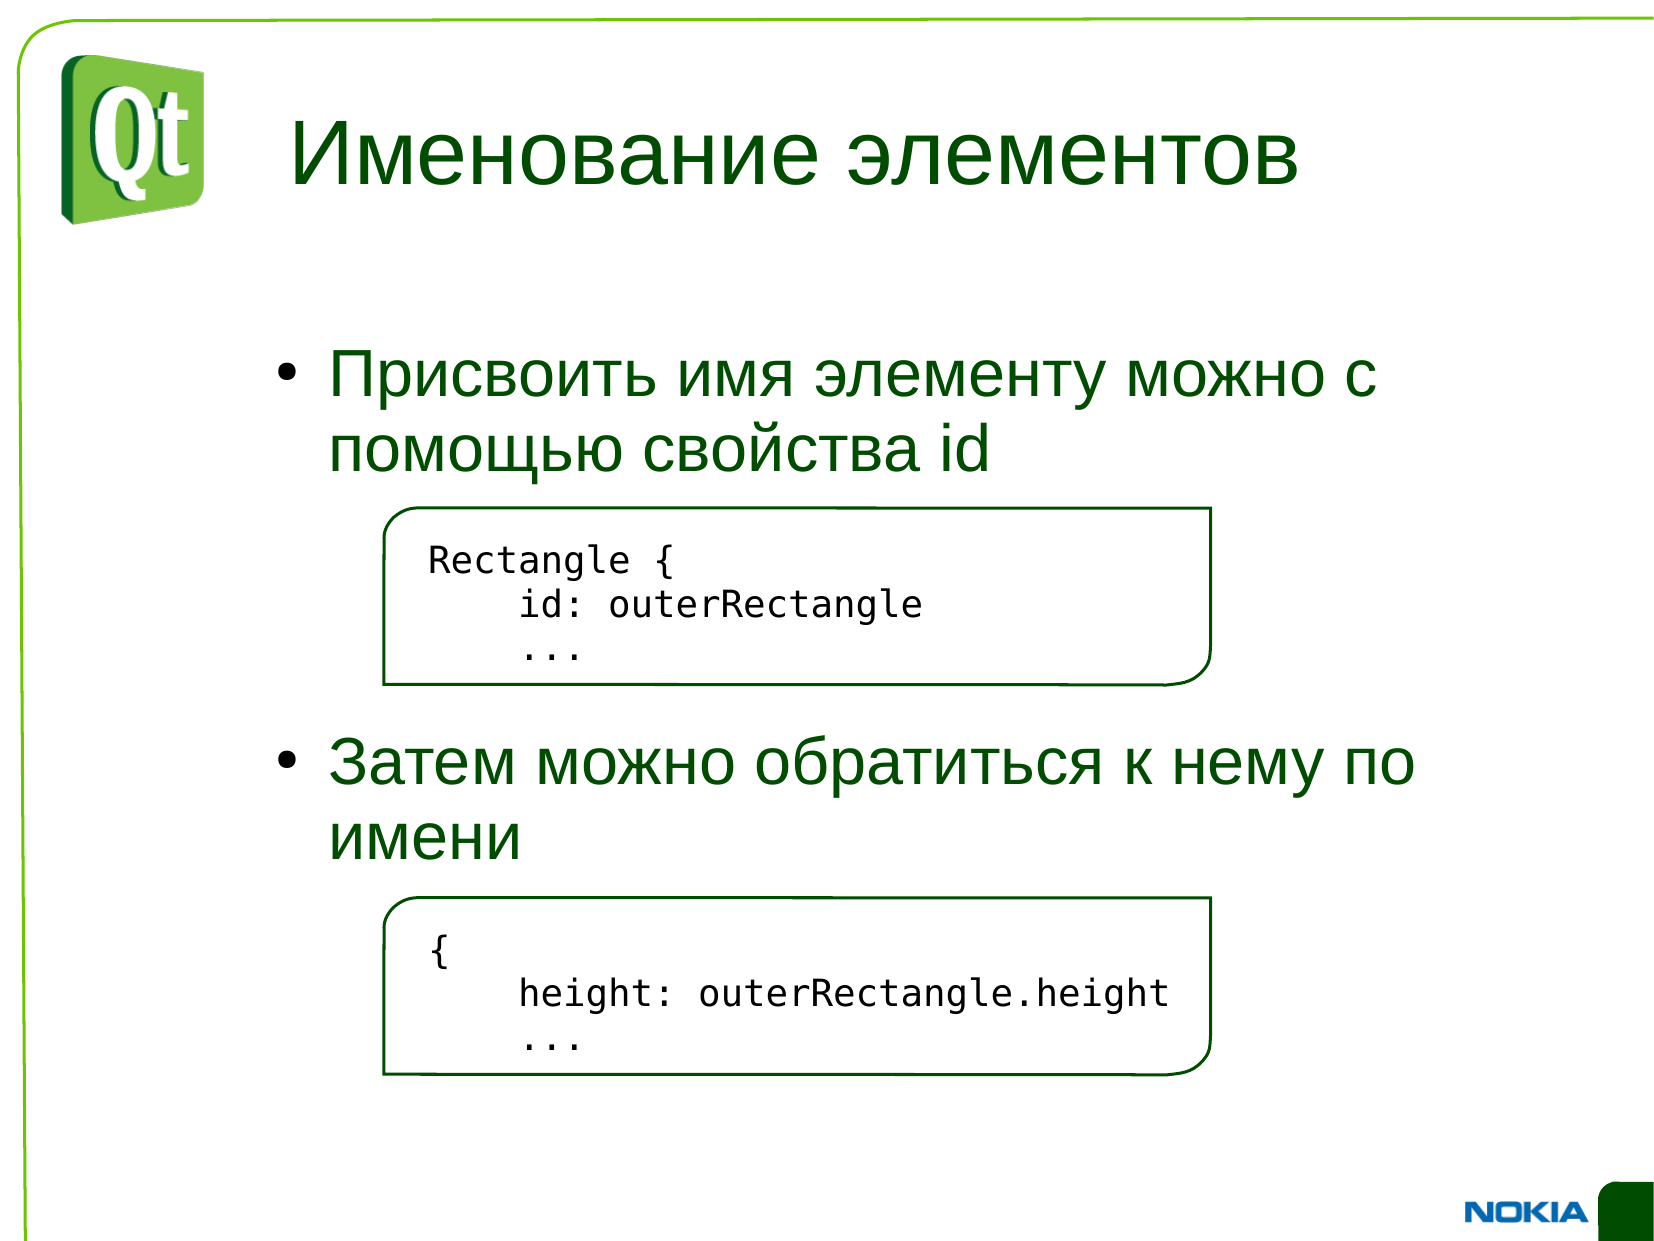

# Именование элементов
Присвоить имя элементу можно с помощью свойства id
Затем можно обратиться к нему по имени
Rectangle {
 id: outerRectangle
 ...
{
 height: outerRectangle.height
 ...